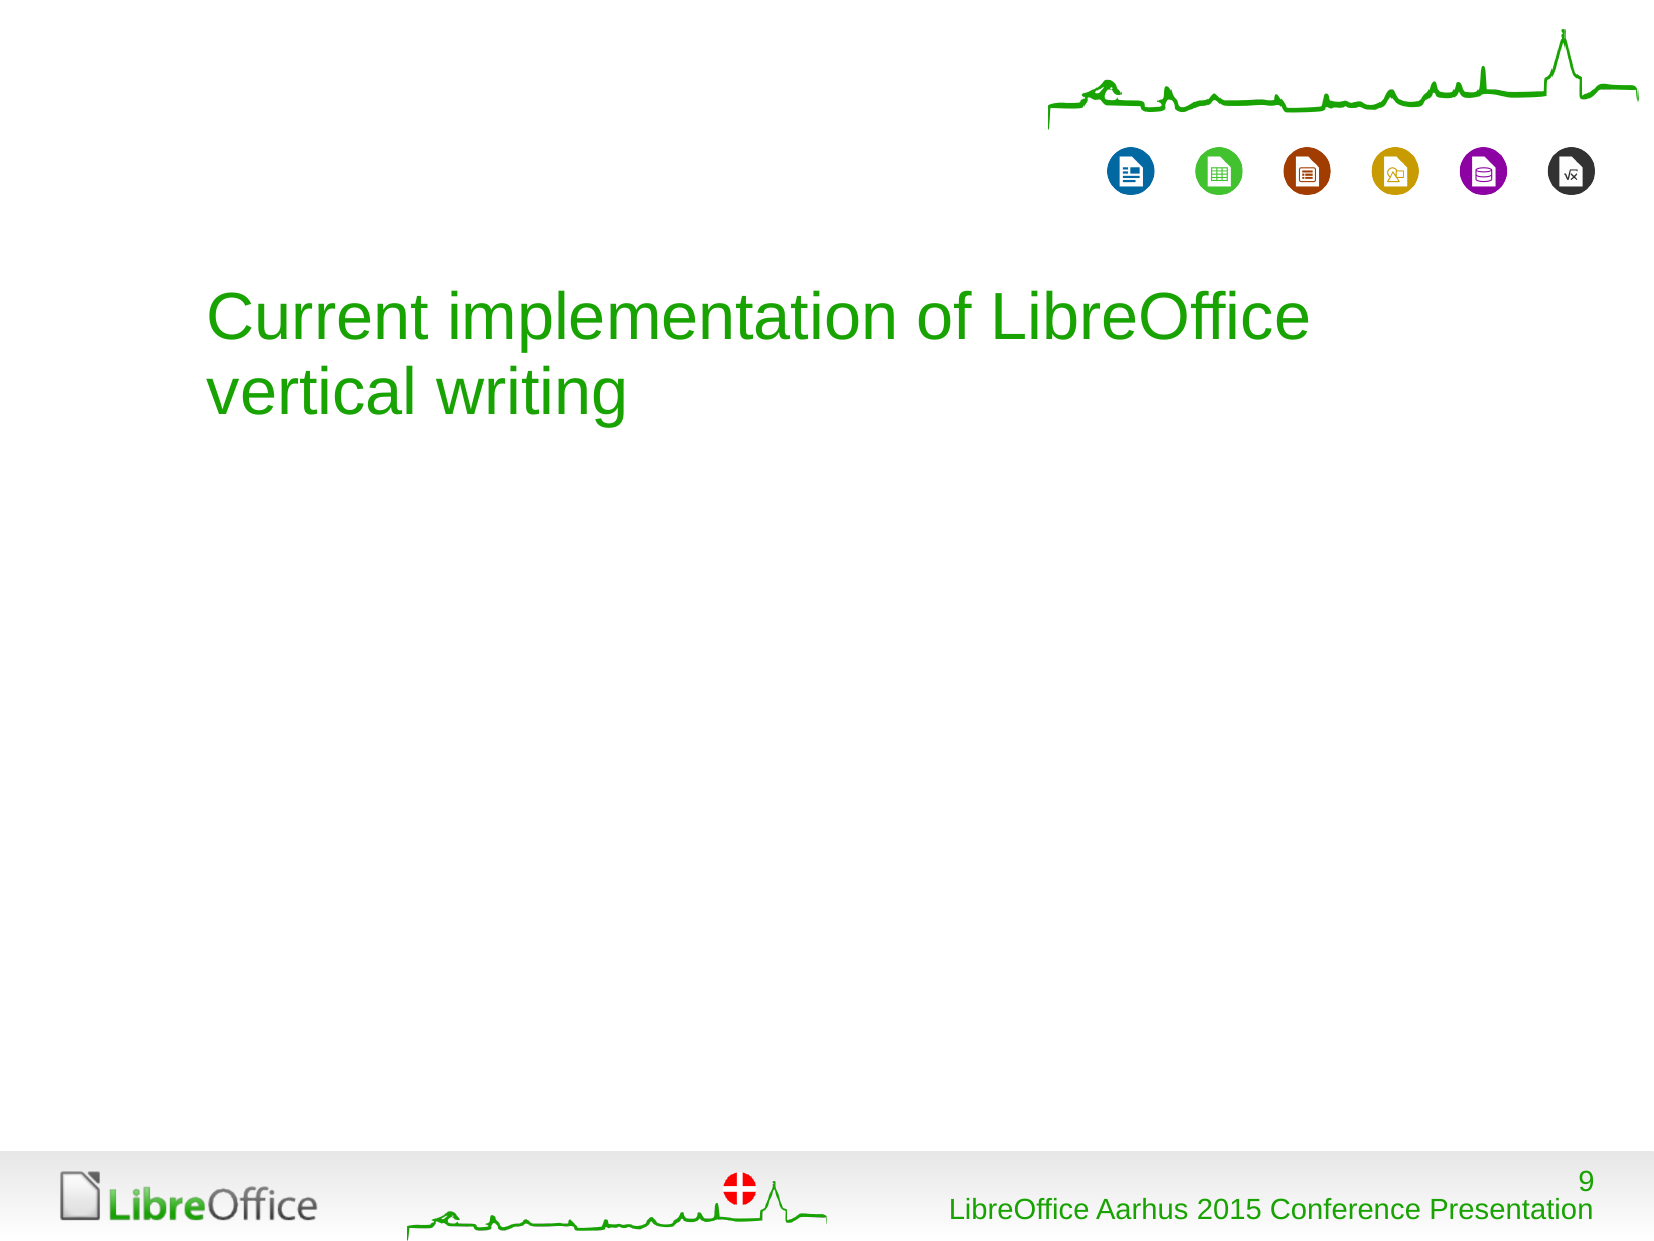

# Current implementation of LibreOffice vertical writing
9
LibreOffice Aarhus 2015 Conference Presentation